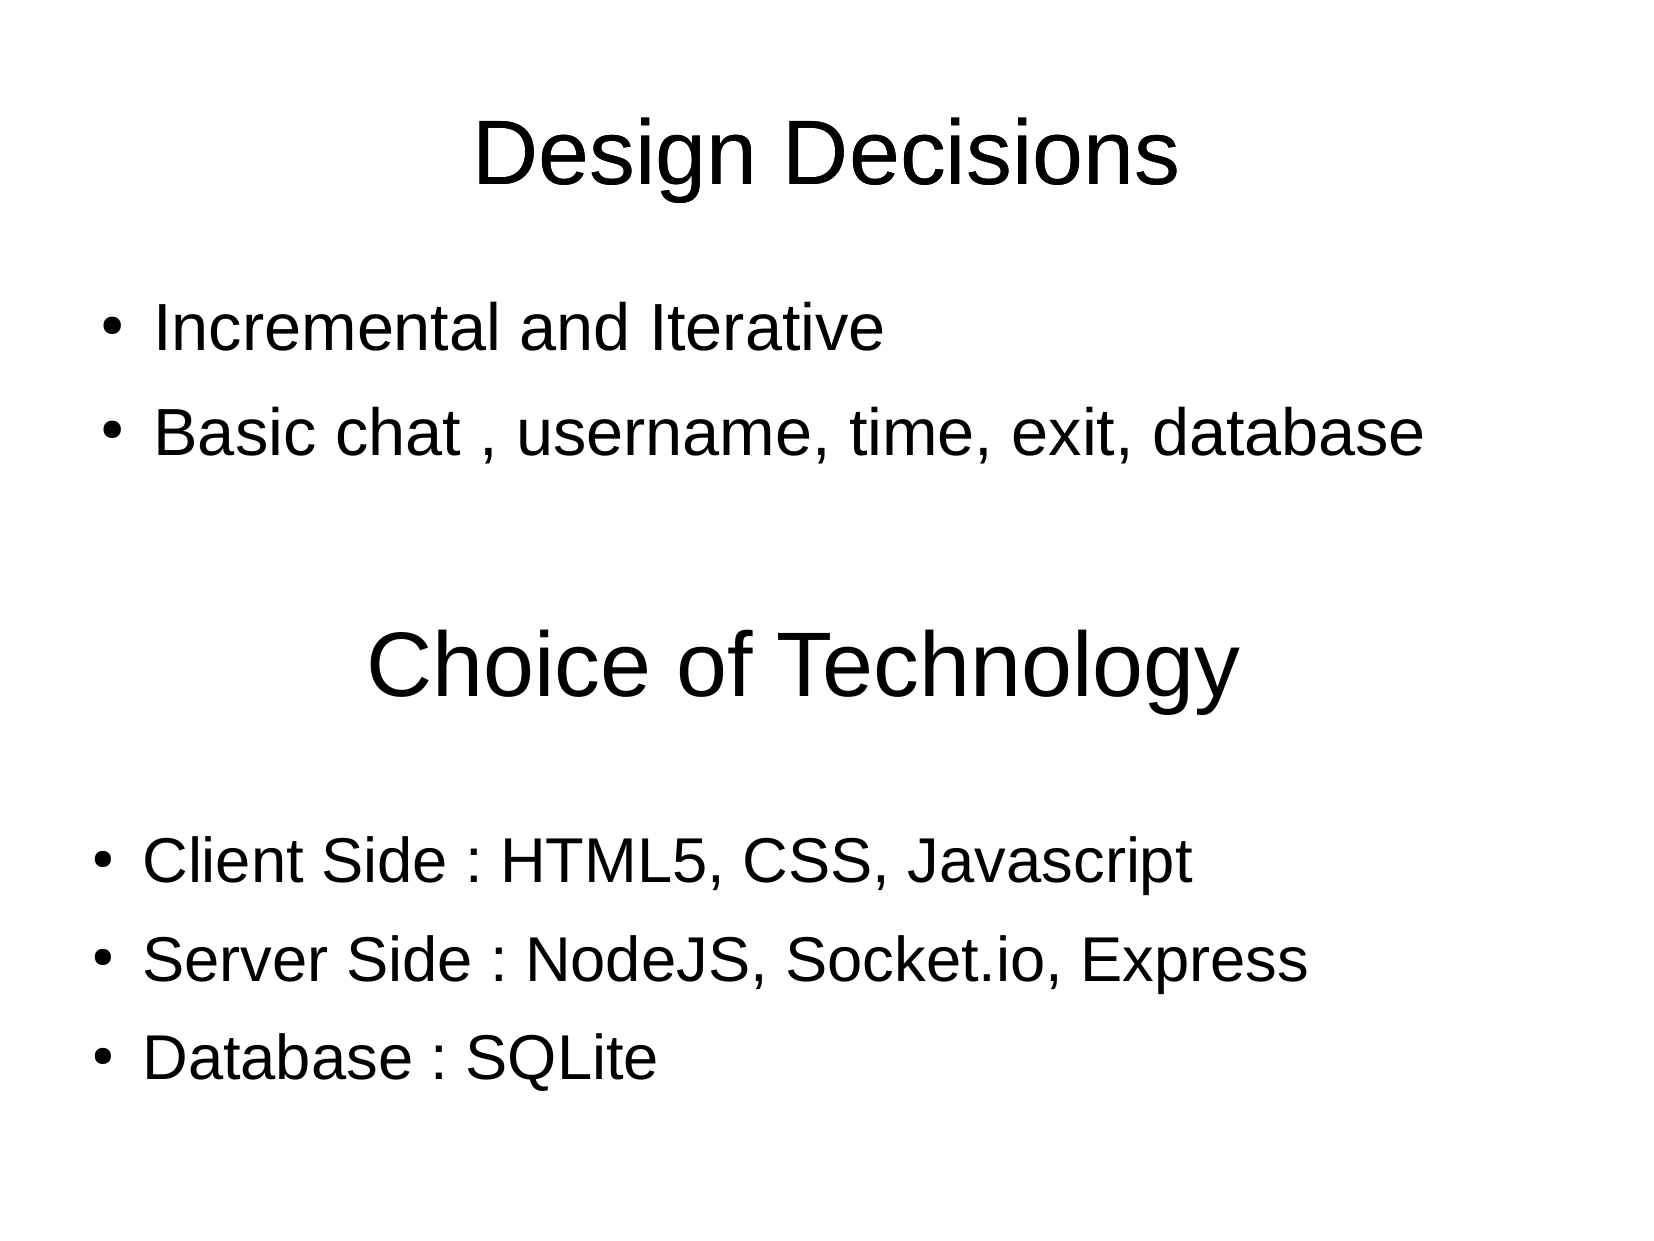

# Design Decisions
Design Decisions
Incremental and Iterative
Basic chat , username, time, exit, database
Choice of Technology
Client Side : HTML5, CSS, Javascript
Server Side : NodeJS, Socket.io, Express
Database : SQLite